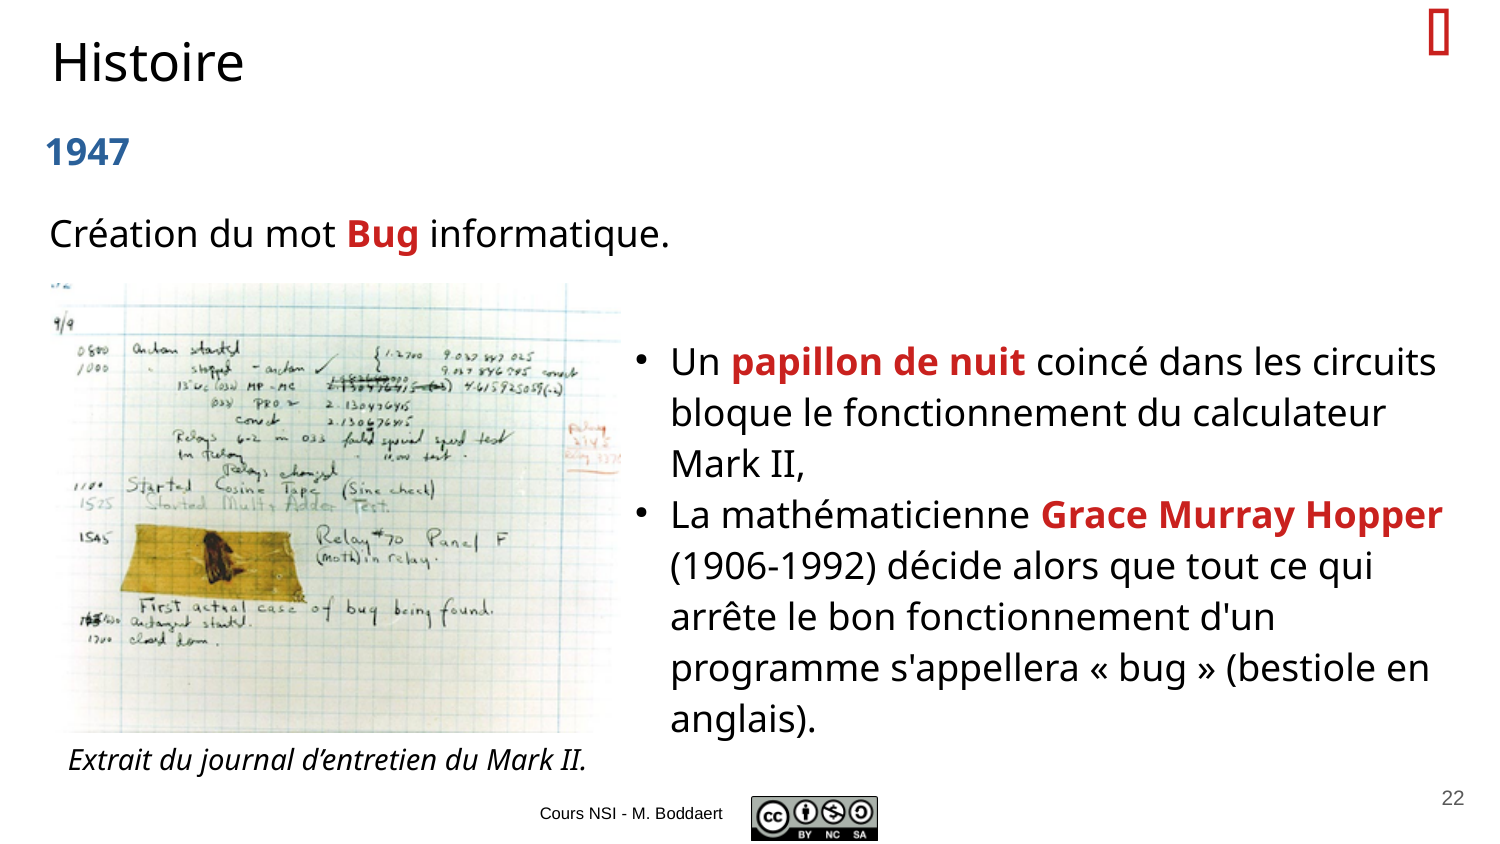


# Histoire
1947
Création du mot Bug informatique.
Un papillon de nuit coincé dans les circuits bloque le fonctionnement du calculateur Mark II,
La mathématicienne Grace Murray Hopper (1906-1992) décide alors que tout ce qui arrête le bon fonctionnement d'un programme s'appellera « bug » (bestiole en anglais).
Extrait du journal d’entretien du Mark II.